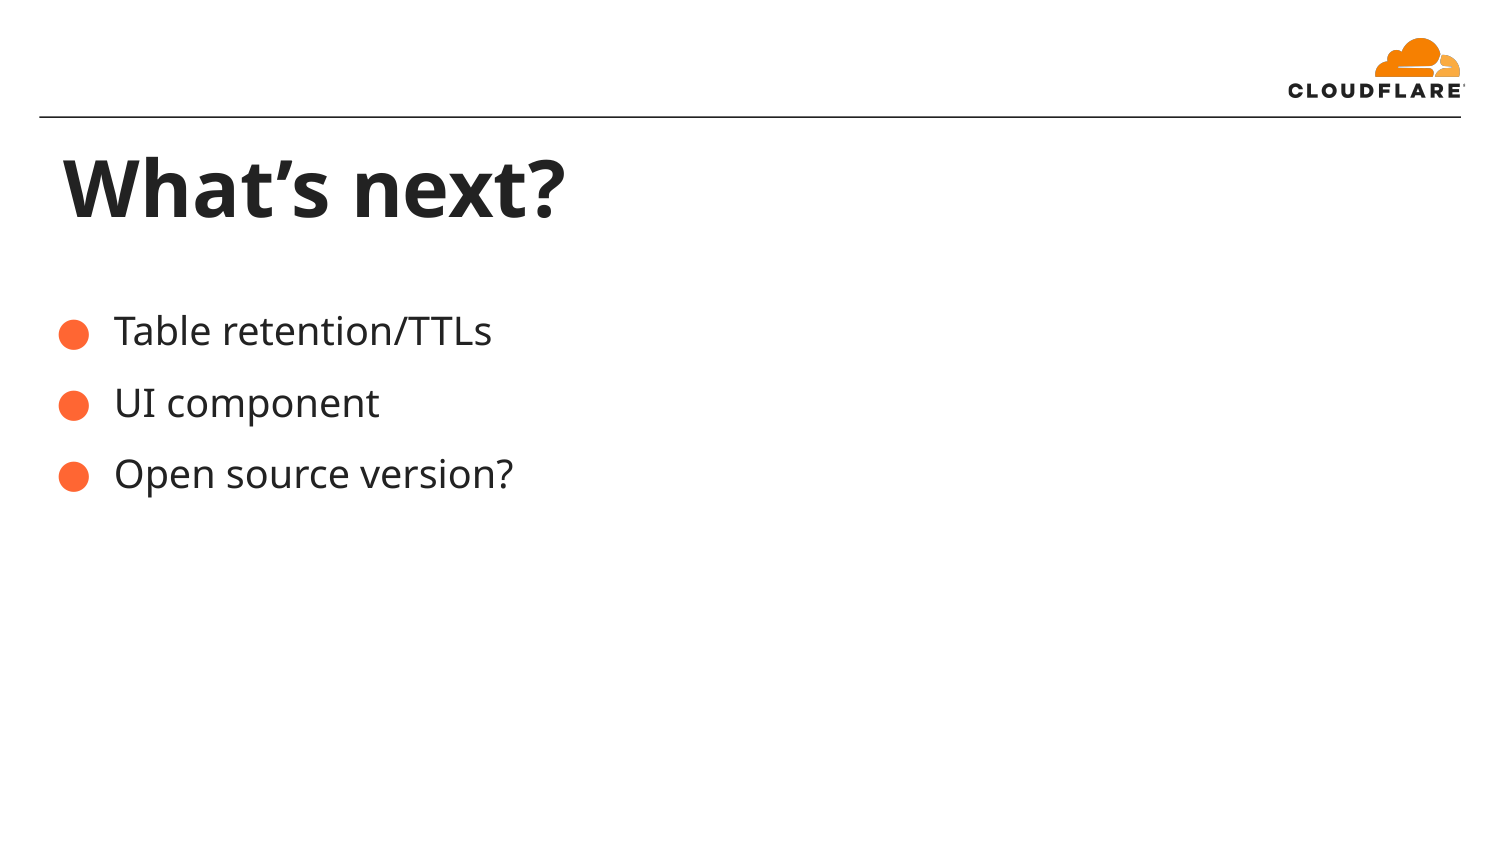

# What’s next?
Table retention/TTLs
UI component
Open source version?